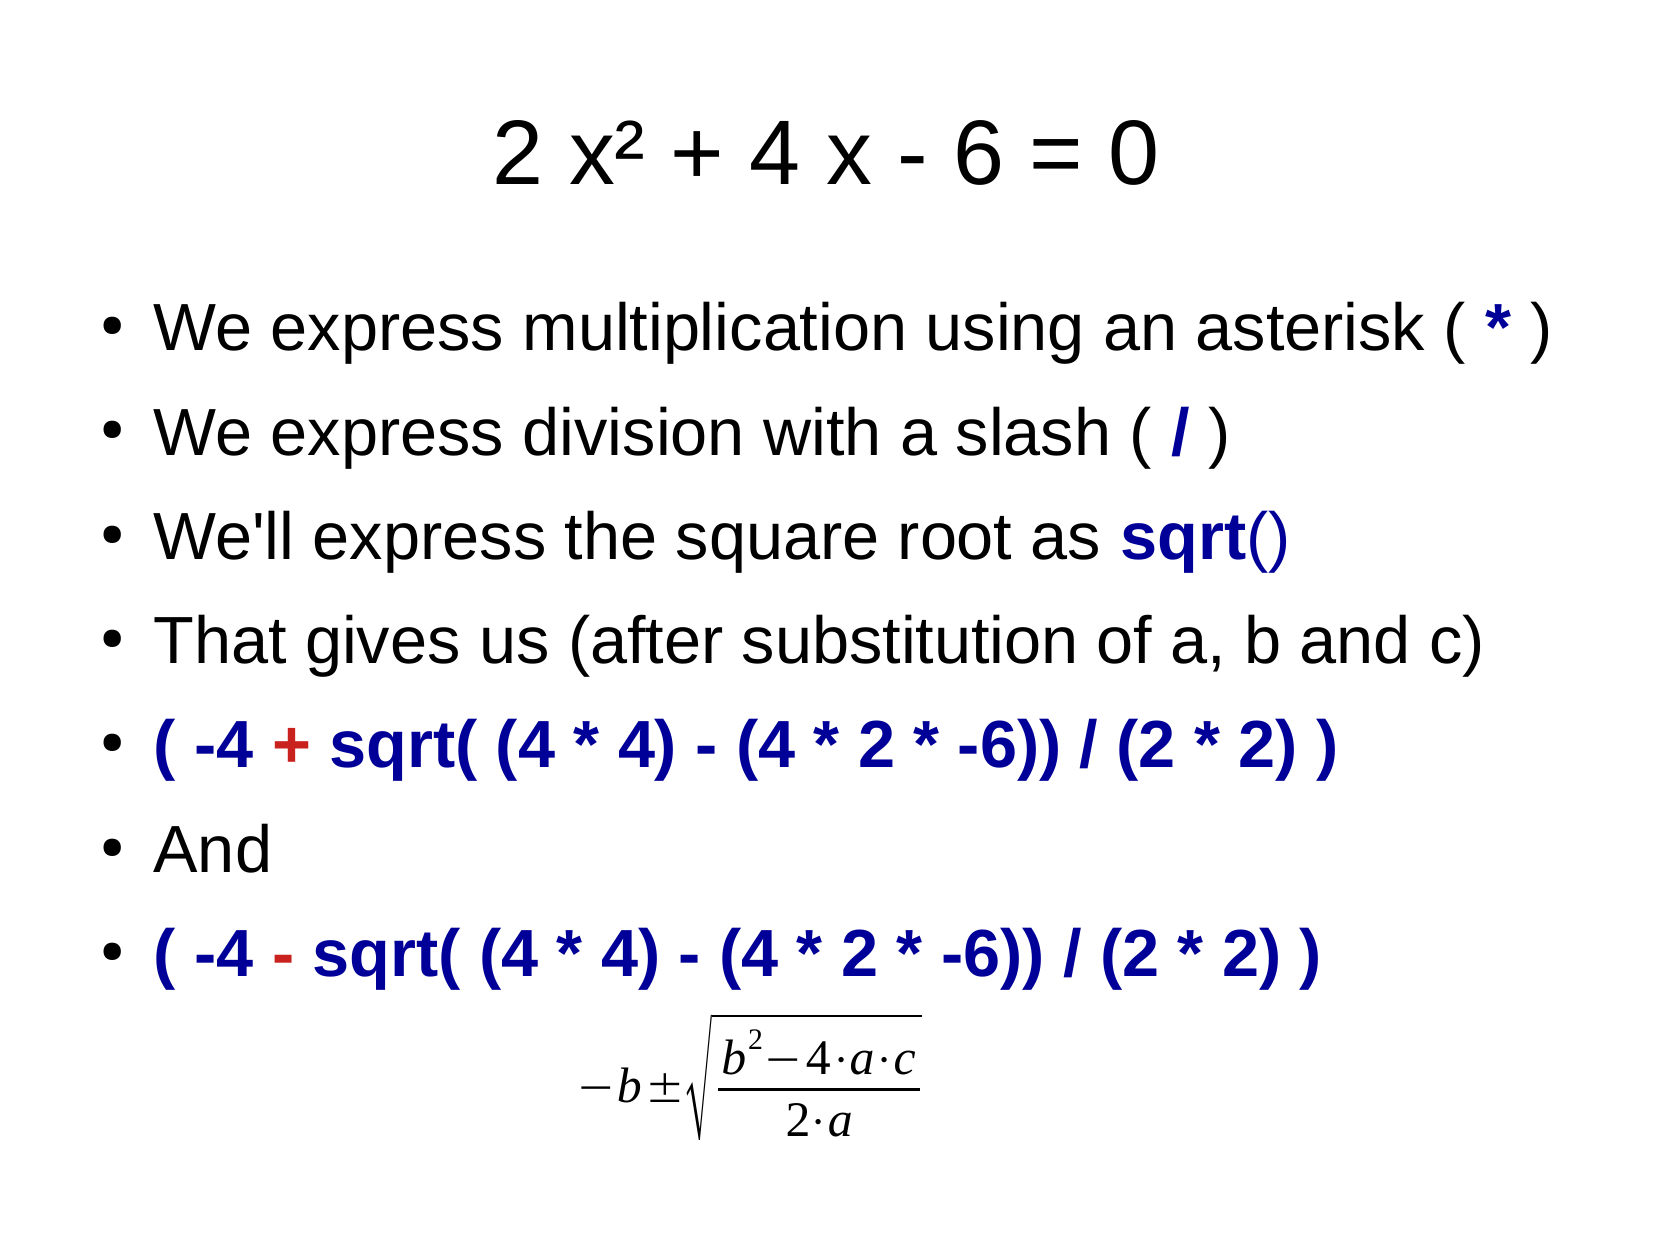

# 2 x² + 4 x - 6 = 0
We express multiplication using an asterisk ( * )
We express division with a slash ( / )
We'll express the square root as sqrt()
That gives us (after substitution of a, b and c)
( -4 + sqrt( (4 * 4) - (4 * 2 * -6)) / (2 * 2) )
And
( -4 - sqrt( (4 * 4) - (4 * 2 * -6)) / (2 * 2) )